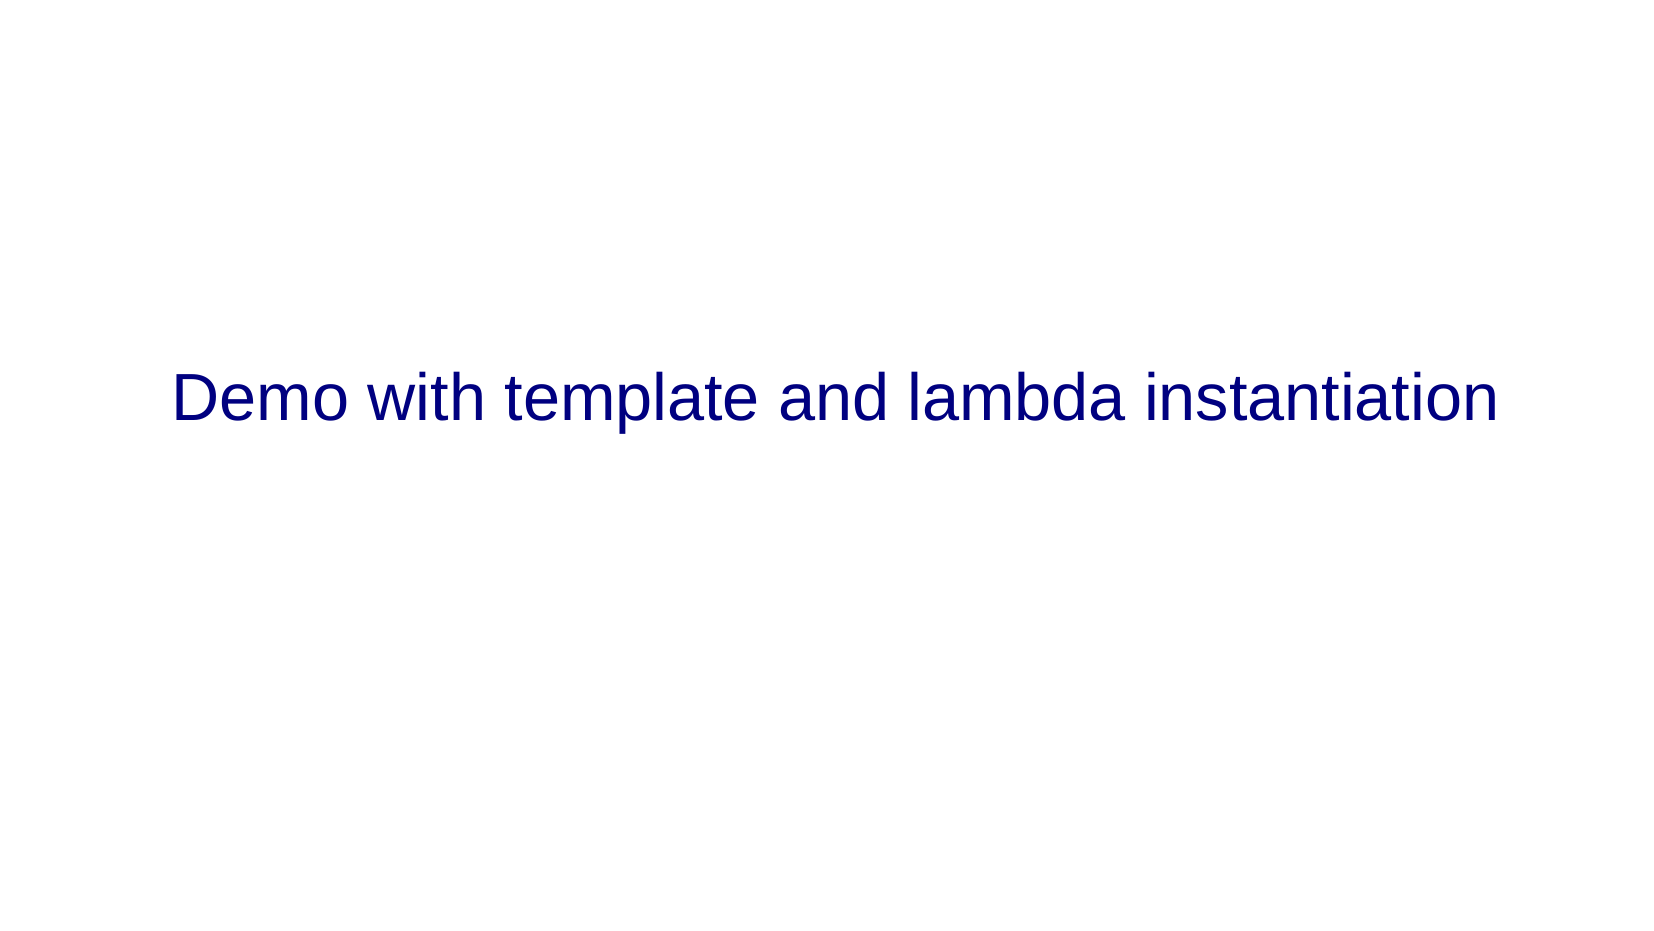

# Demo with template and lambda instantiation